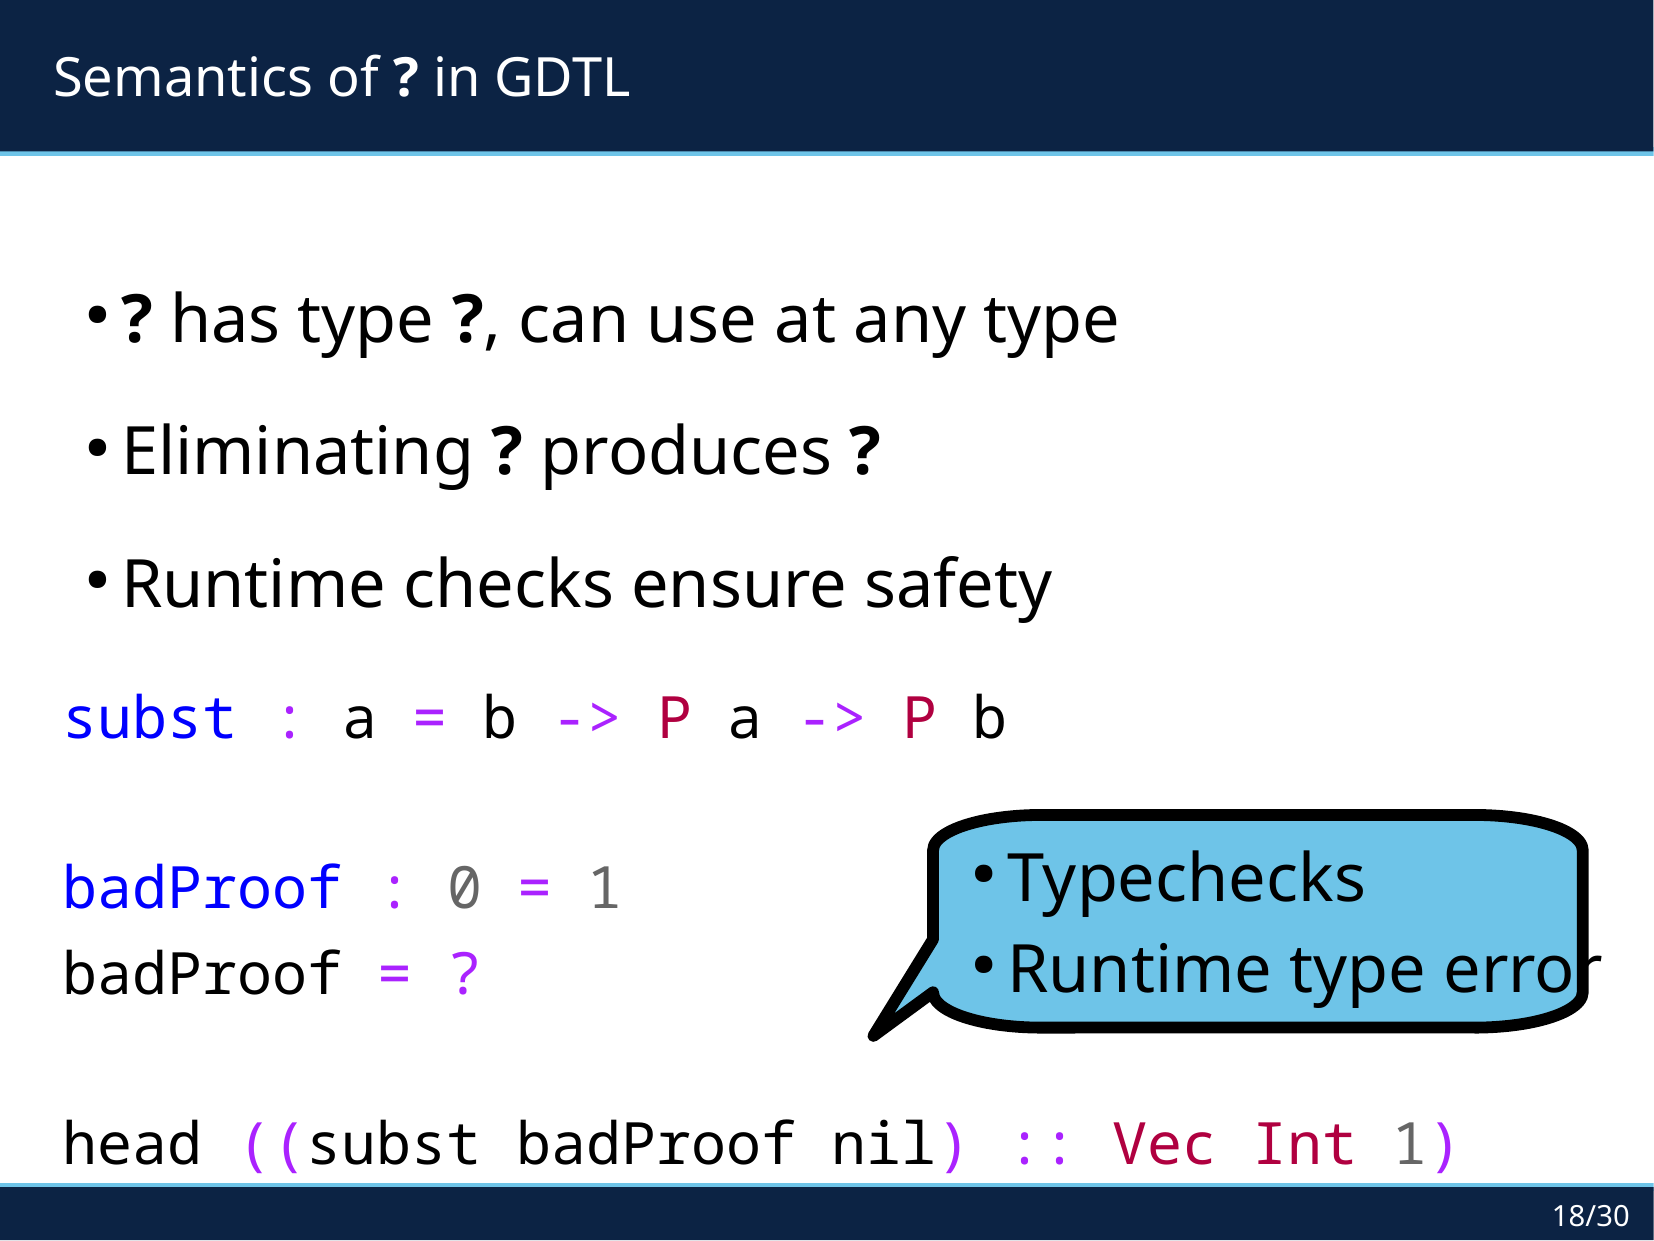

# Semantics of ? in GDTL
? has type ?, can use at any type
Eliminating ? produces ?
Runtime checks ensure safety
subst : a = b -> P a -> P b
badProof : 0 = 1
badProof = ?
head ((subst badProof nil) :: Vec Int 1)
Typechecks
Runtime type error
18